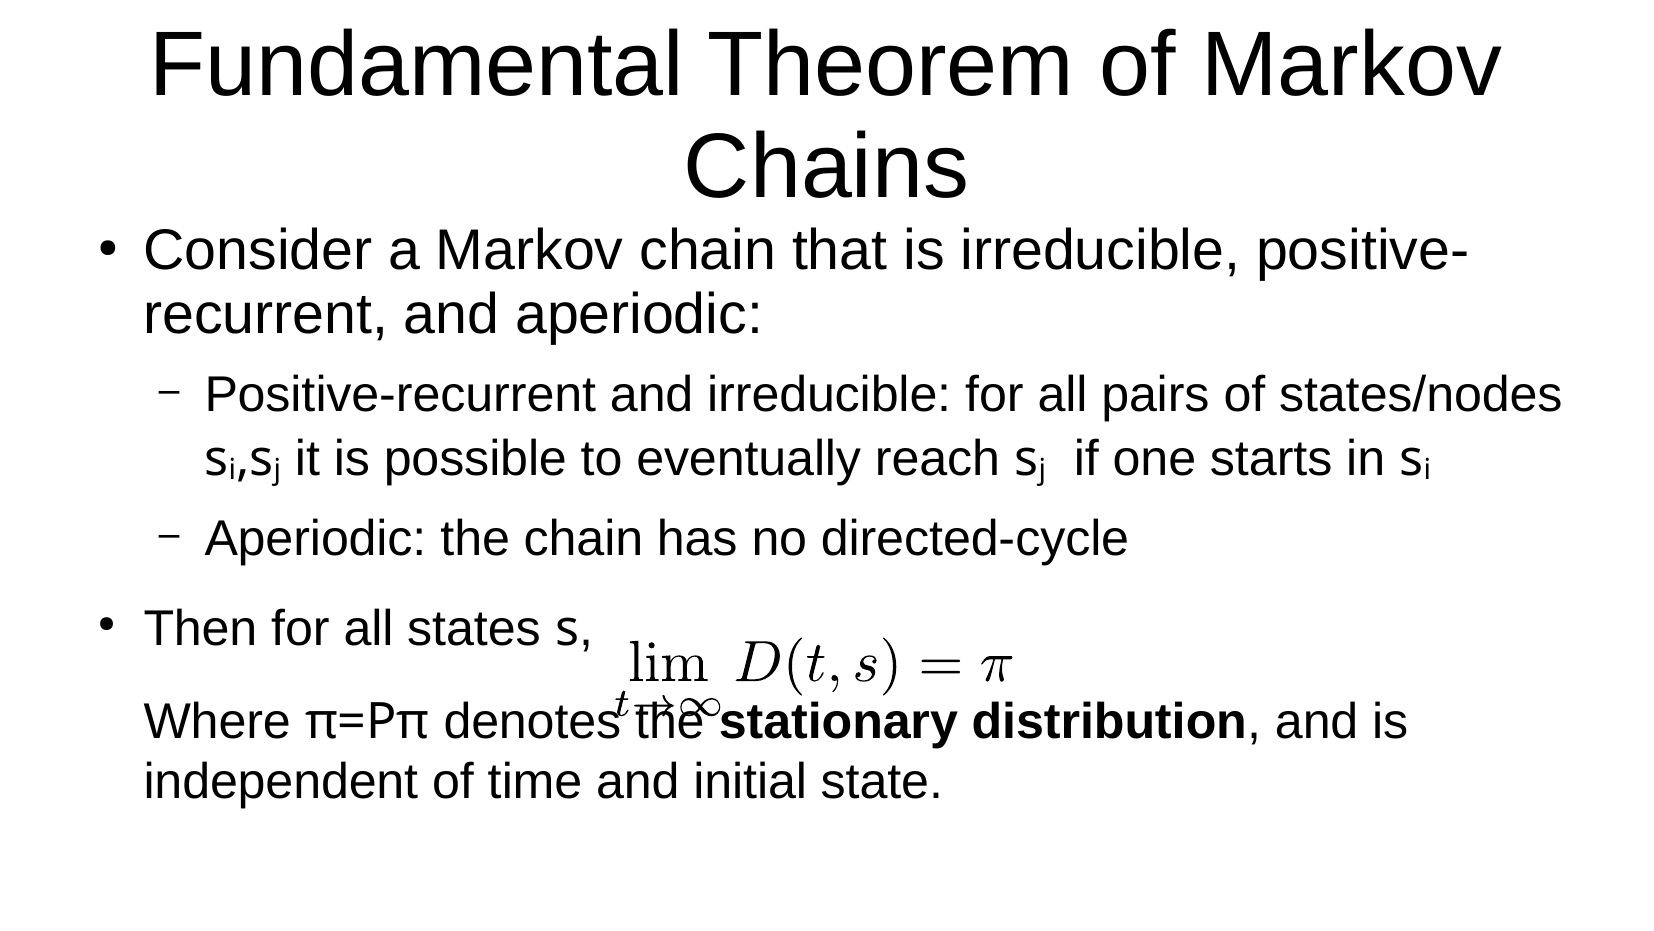

# Fundamental Theorem of Markov Chains
Consider a Markov chain that is irreducible, positive-recurrent, and aperiodic:
Positive-recurrent and irreducible: for all pairs of states/nodes si,sj it is possible to eventually reach sj if one starts in si
Aperiodic: the chain has no directed-cycle
Then for all states s,
Where π=Pπ denotes the stationary distribution, and is independent of time and initial state.